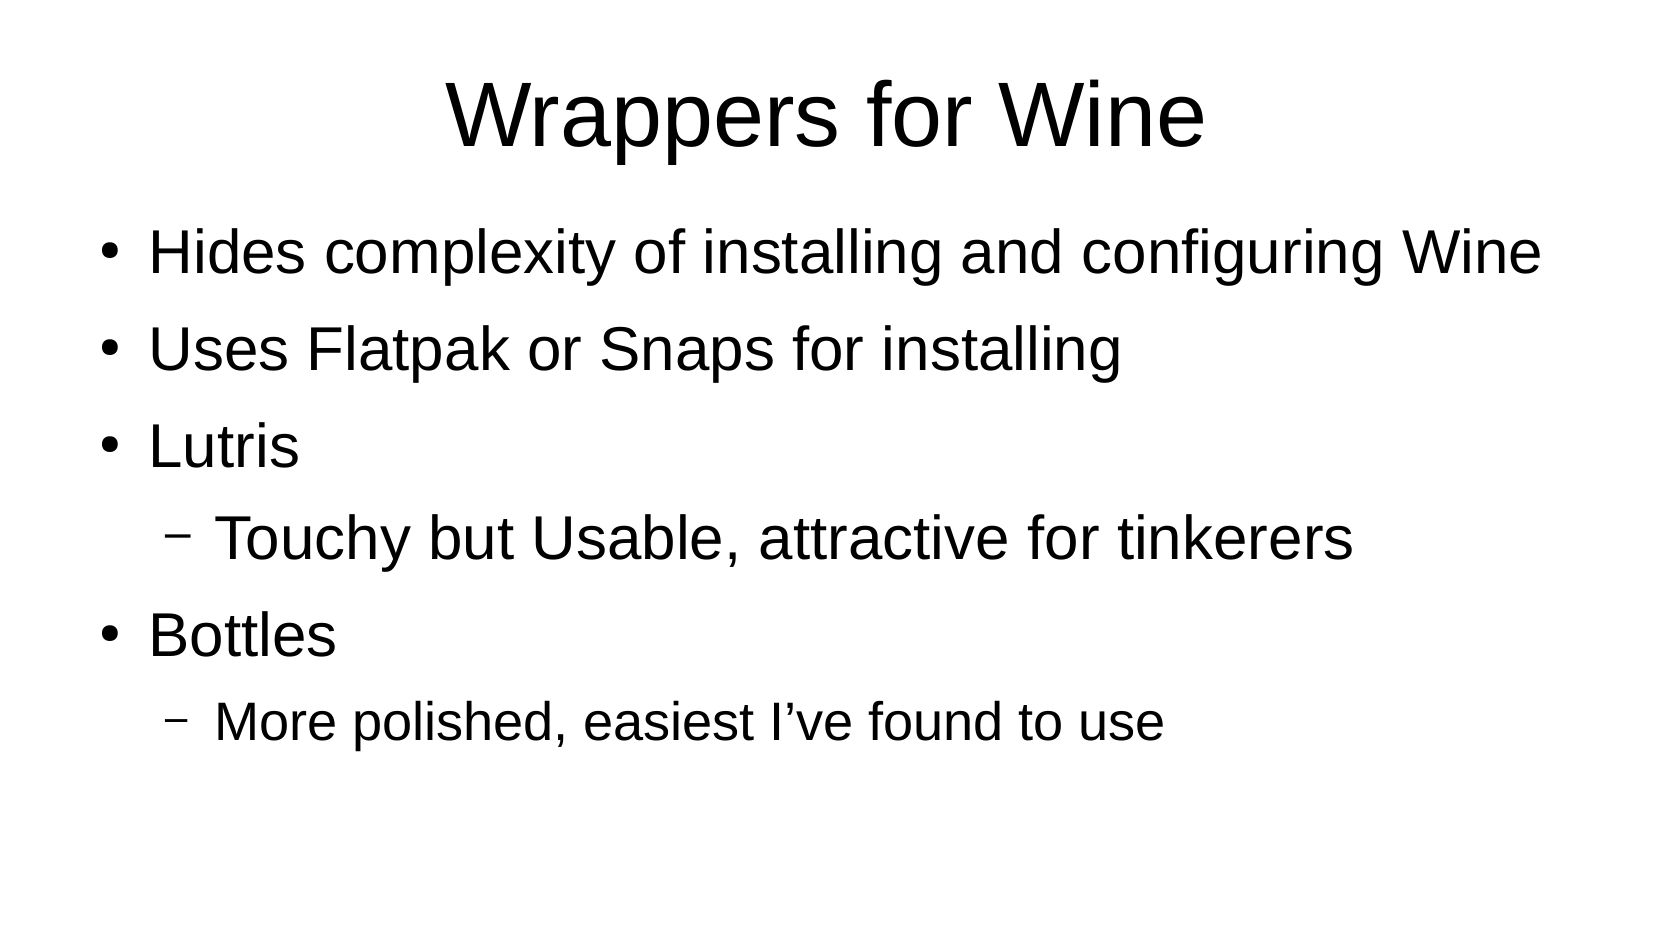

# Wrappers for Wine
Hides complexity of installing and configuring Wine
Uses Flatpak or Snaps for installing
Lutris
Touchy but Usable, attractive for tinkerers
Bottles
More polished, easiest I’ve found to use